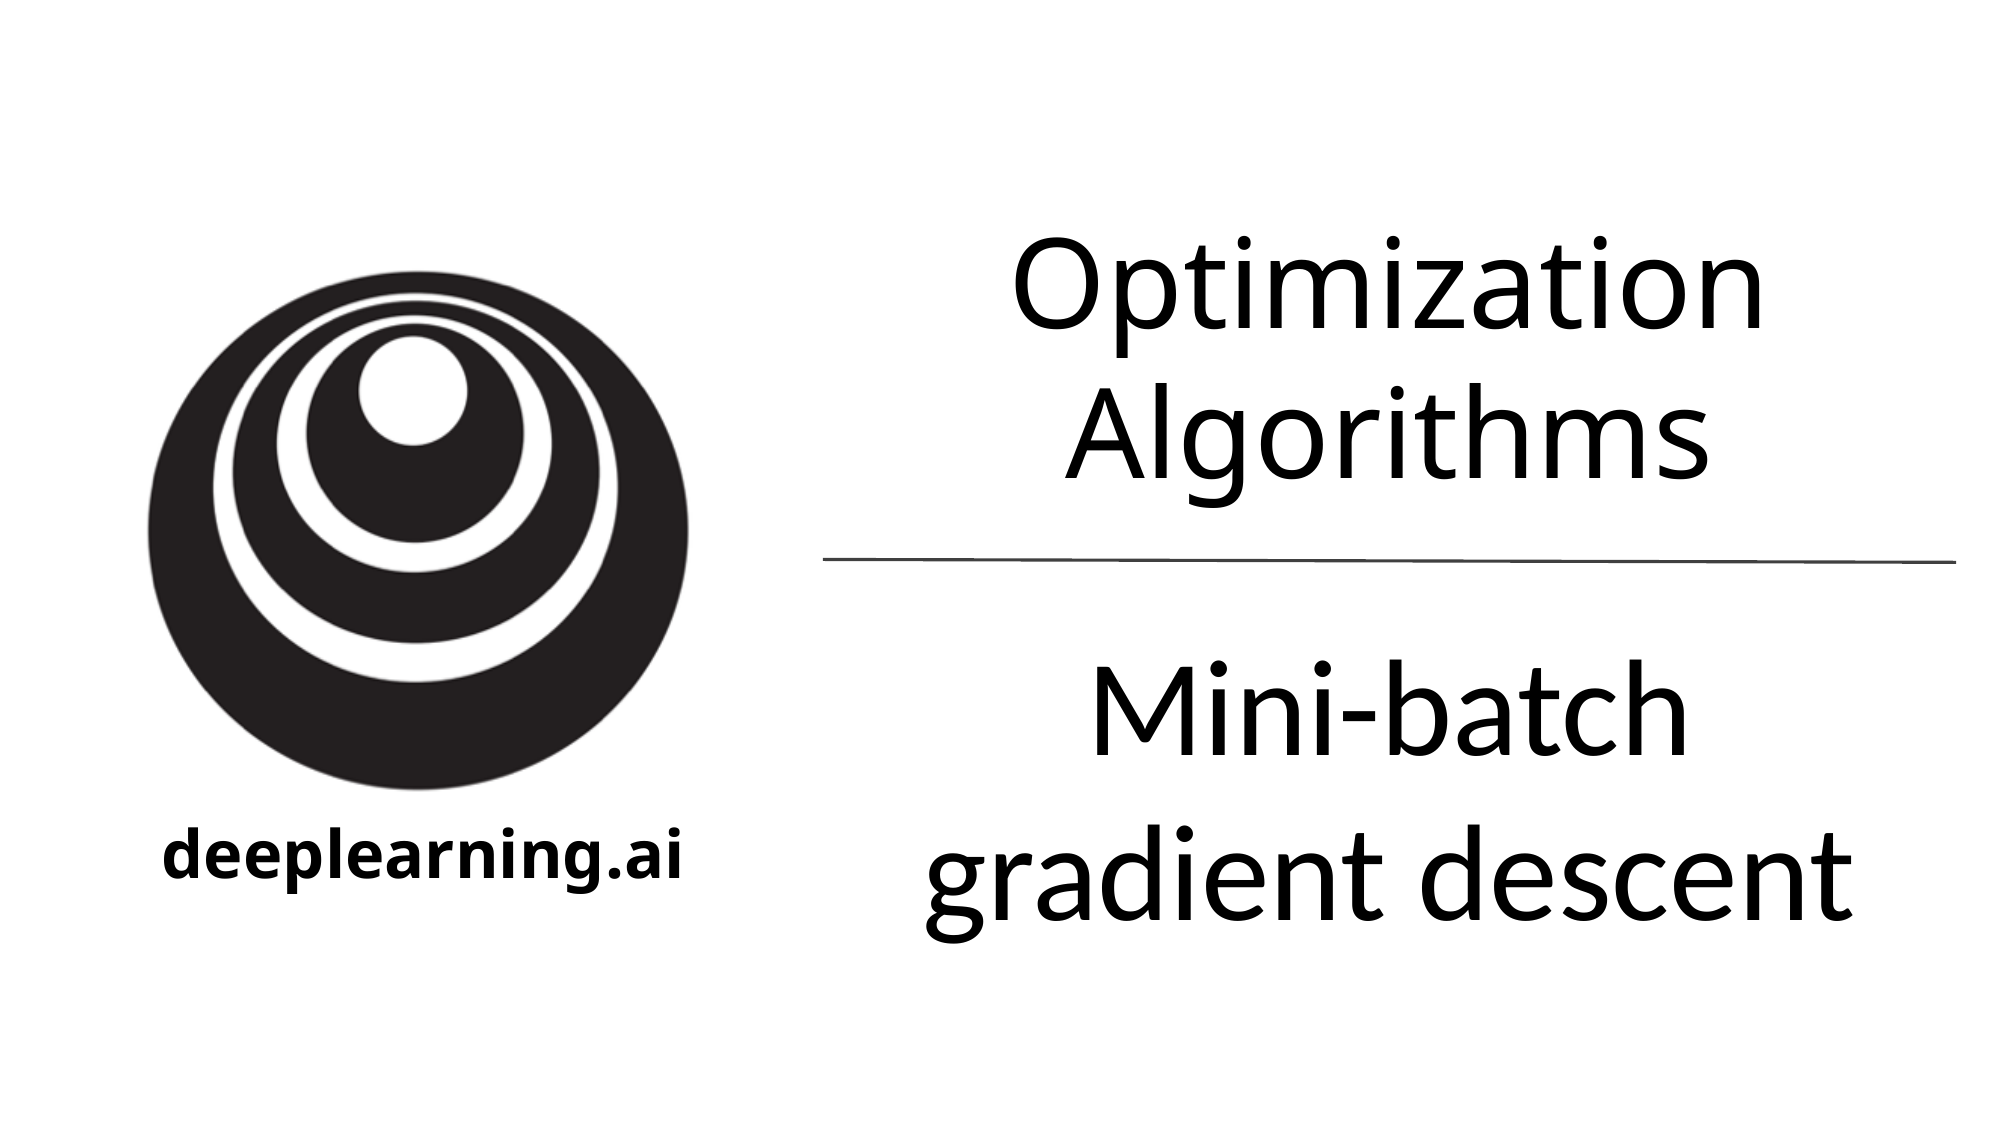

# Optimization Algorithms
deeplearning.ai
Mini-batch
gradient descent